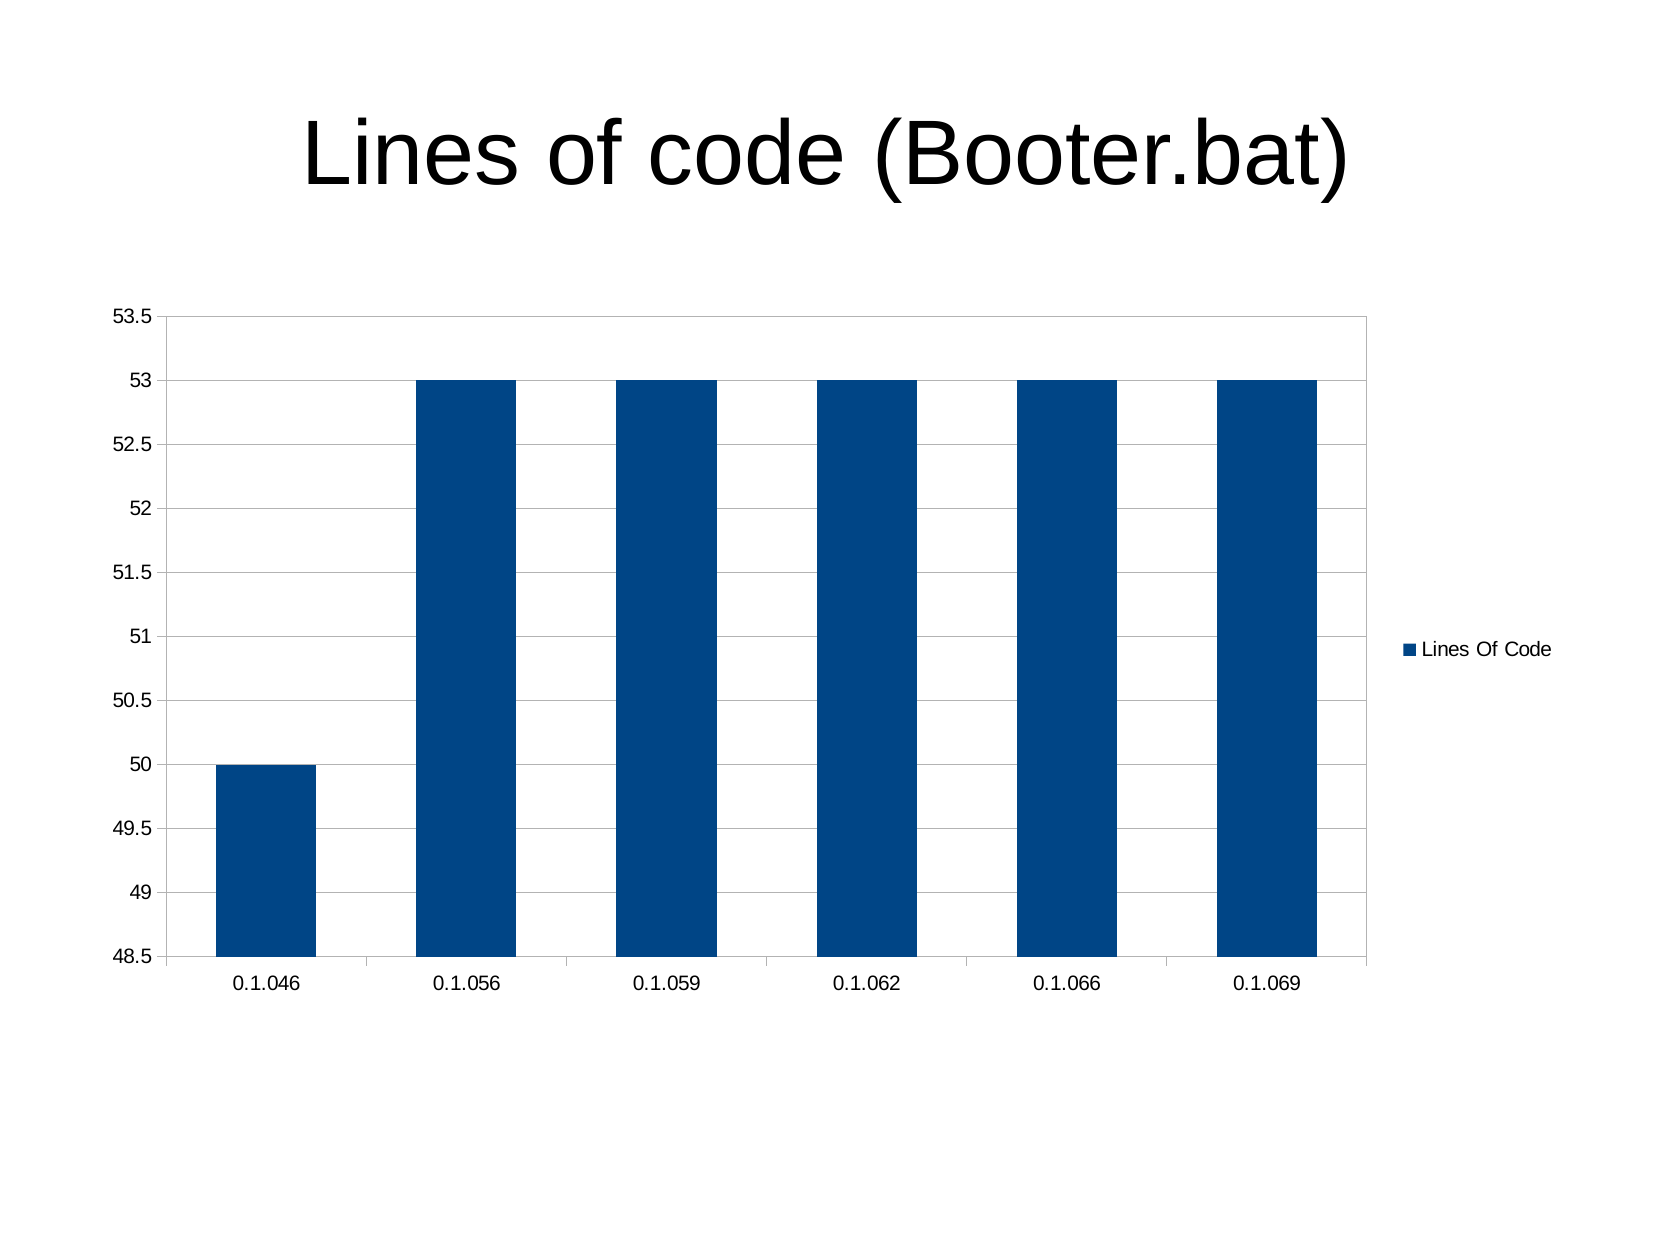

# Lines of code (Booter.bat)
### Chart
| Category | Lines Of Code |
|---|---|
| 0.1.046 | 50.0 |
| 0.1.056 | 53.0 |
| 0.1.059 | 53.0 |
| 0.1.062 | 53.0 |
| 0.1.066 | 53.0 |
| 0.1.069 | 53.0 |